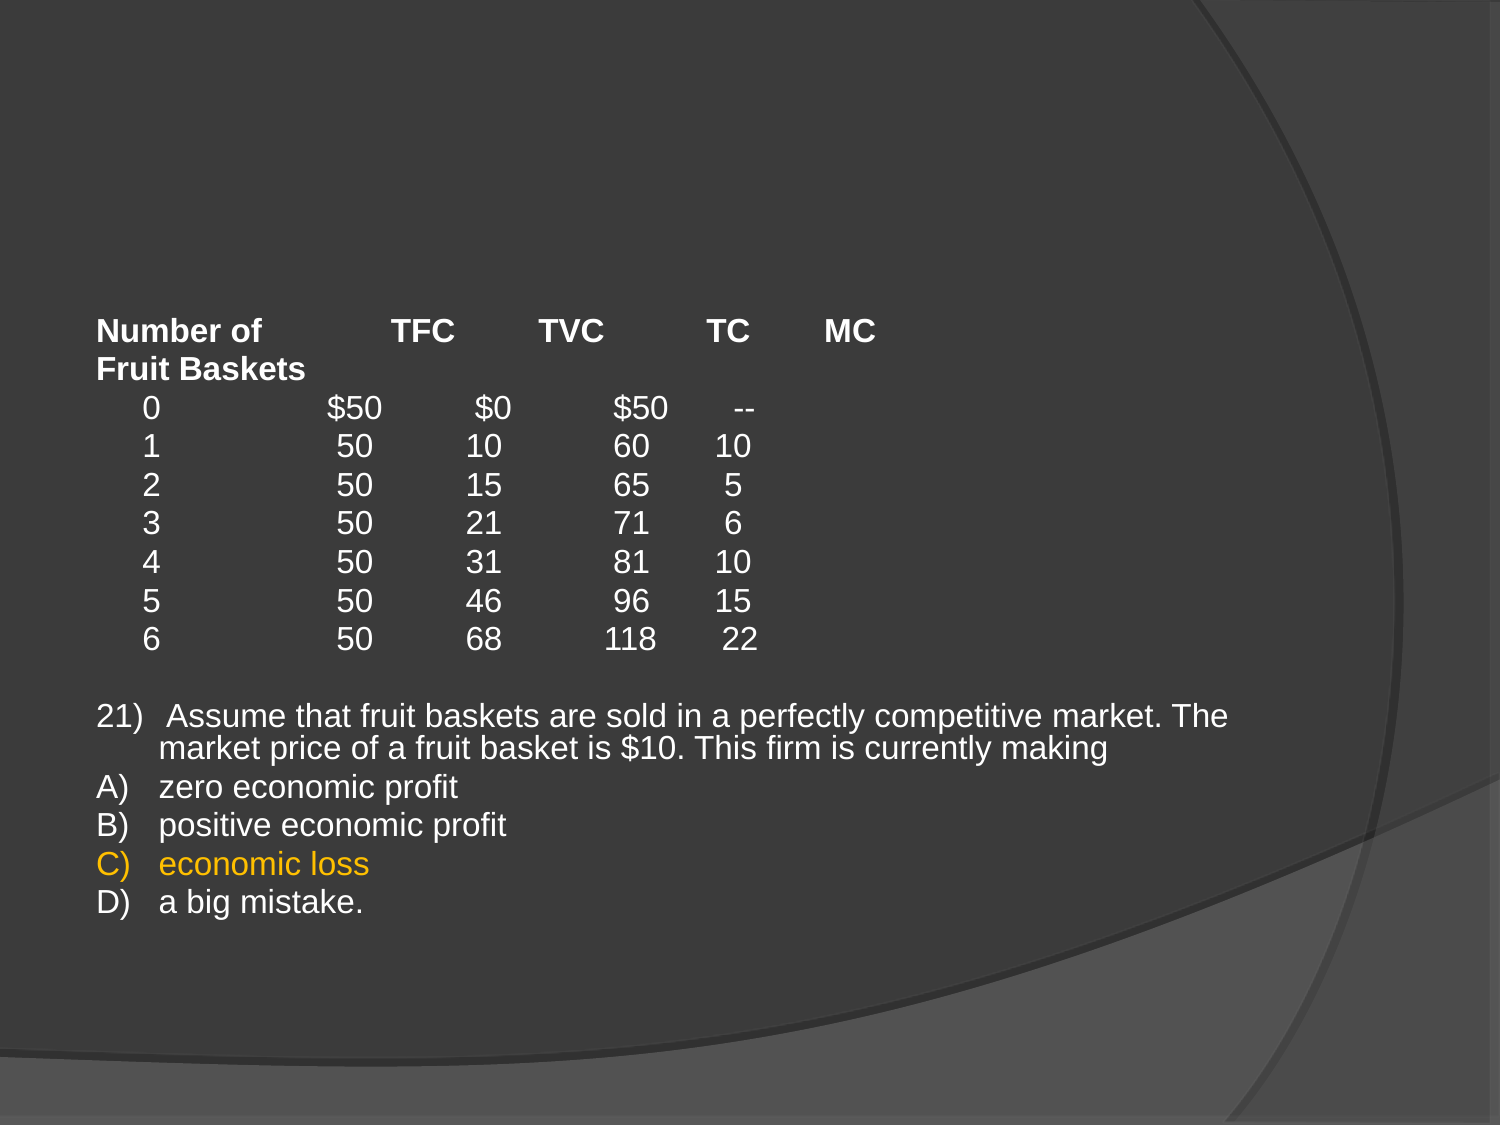

#
Number of TFC TVC TC MC
Fruit Baskets
 0 	 $50 $0 $50 --
 1 	 50 10 60 10
 2 	 50 15 65 5
 3 	 50 21 71 6
 4 	 50 31 81 10
 5 	 50 46 96 15
 6 	 50 68 118 22
21)	 Assume that fruit baskets are sold in a perfectly competitive market. The market price of a fruit basket is $10. This firm is currently making
A)	zero economic profit
B)	positive economic profit
C)	economic loss
D)	a big mistake.